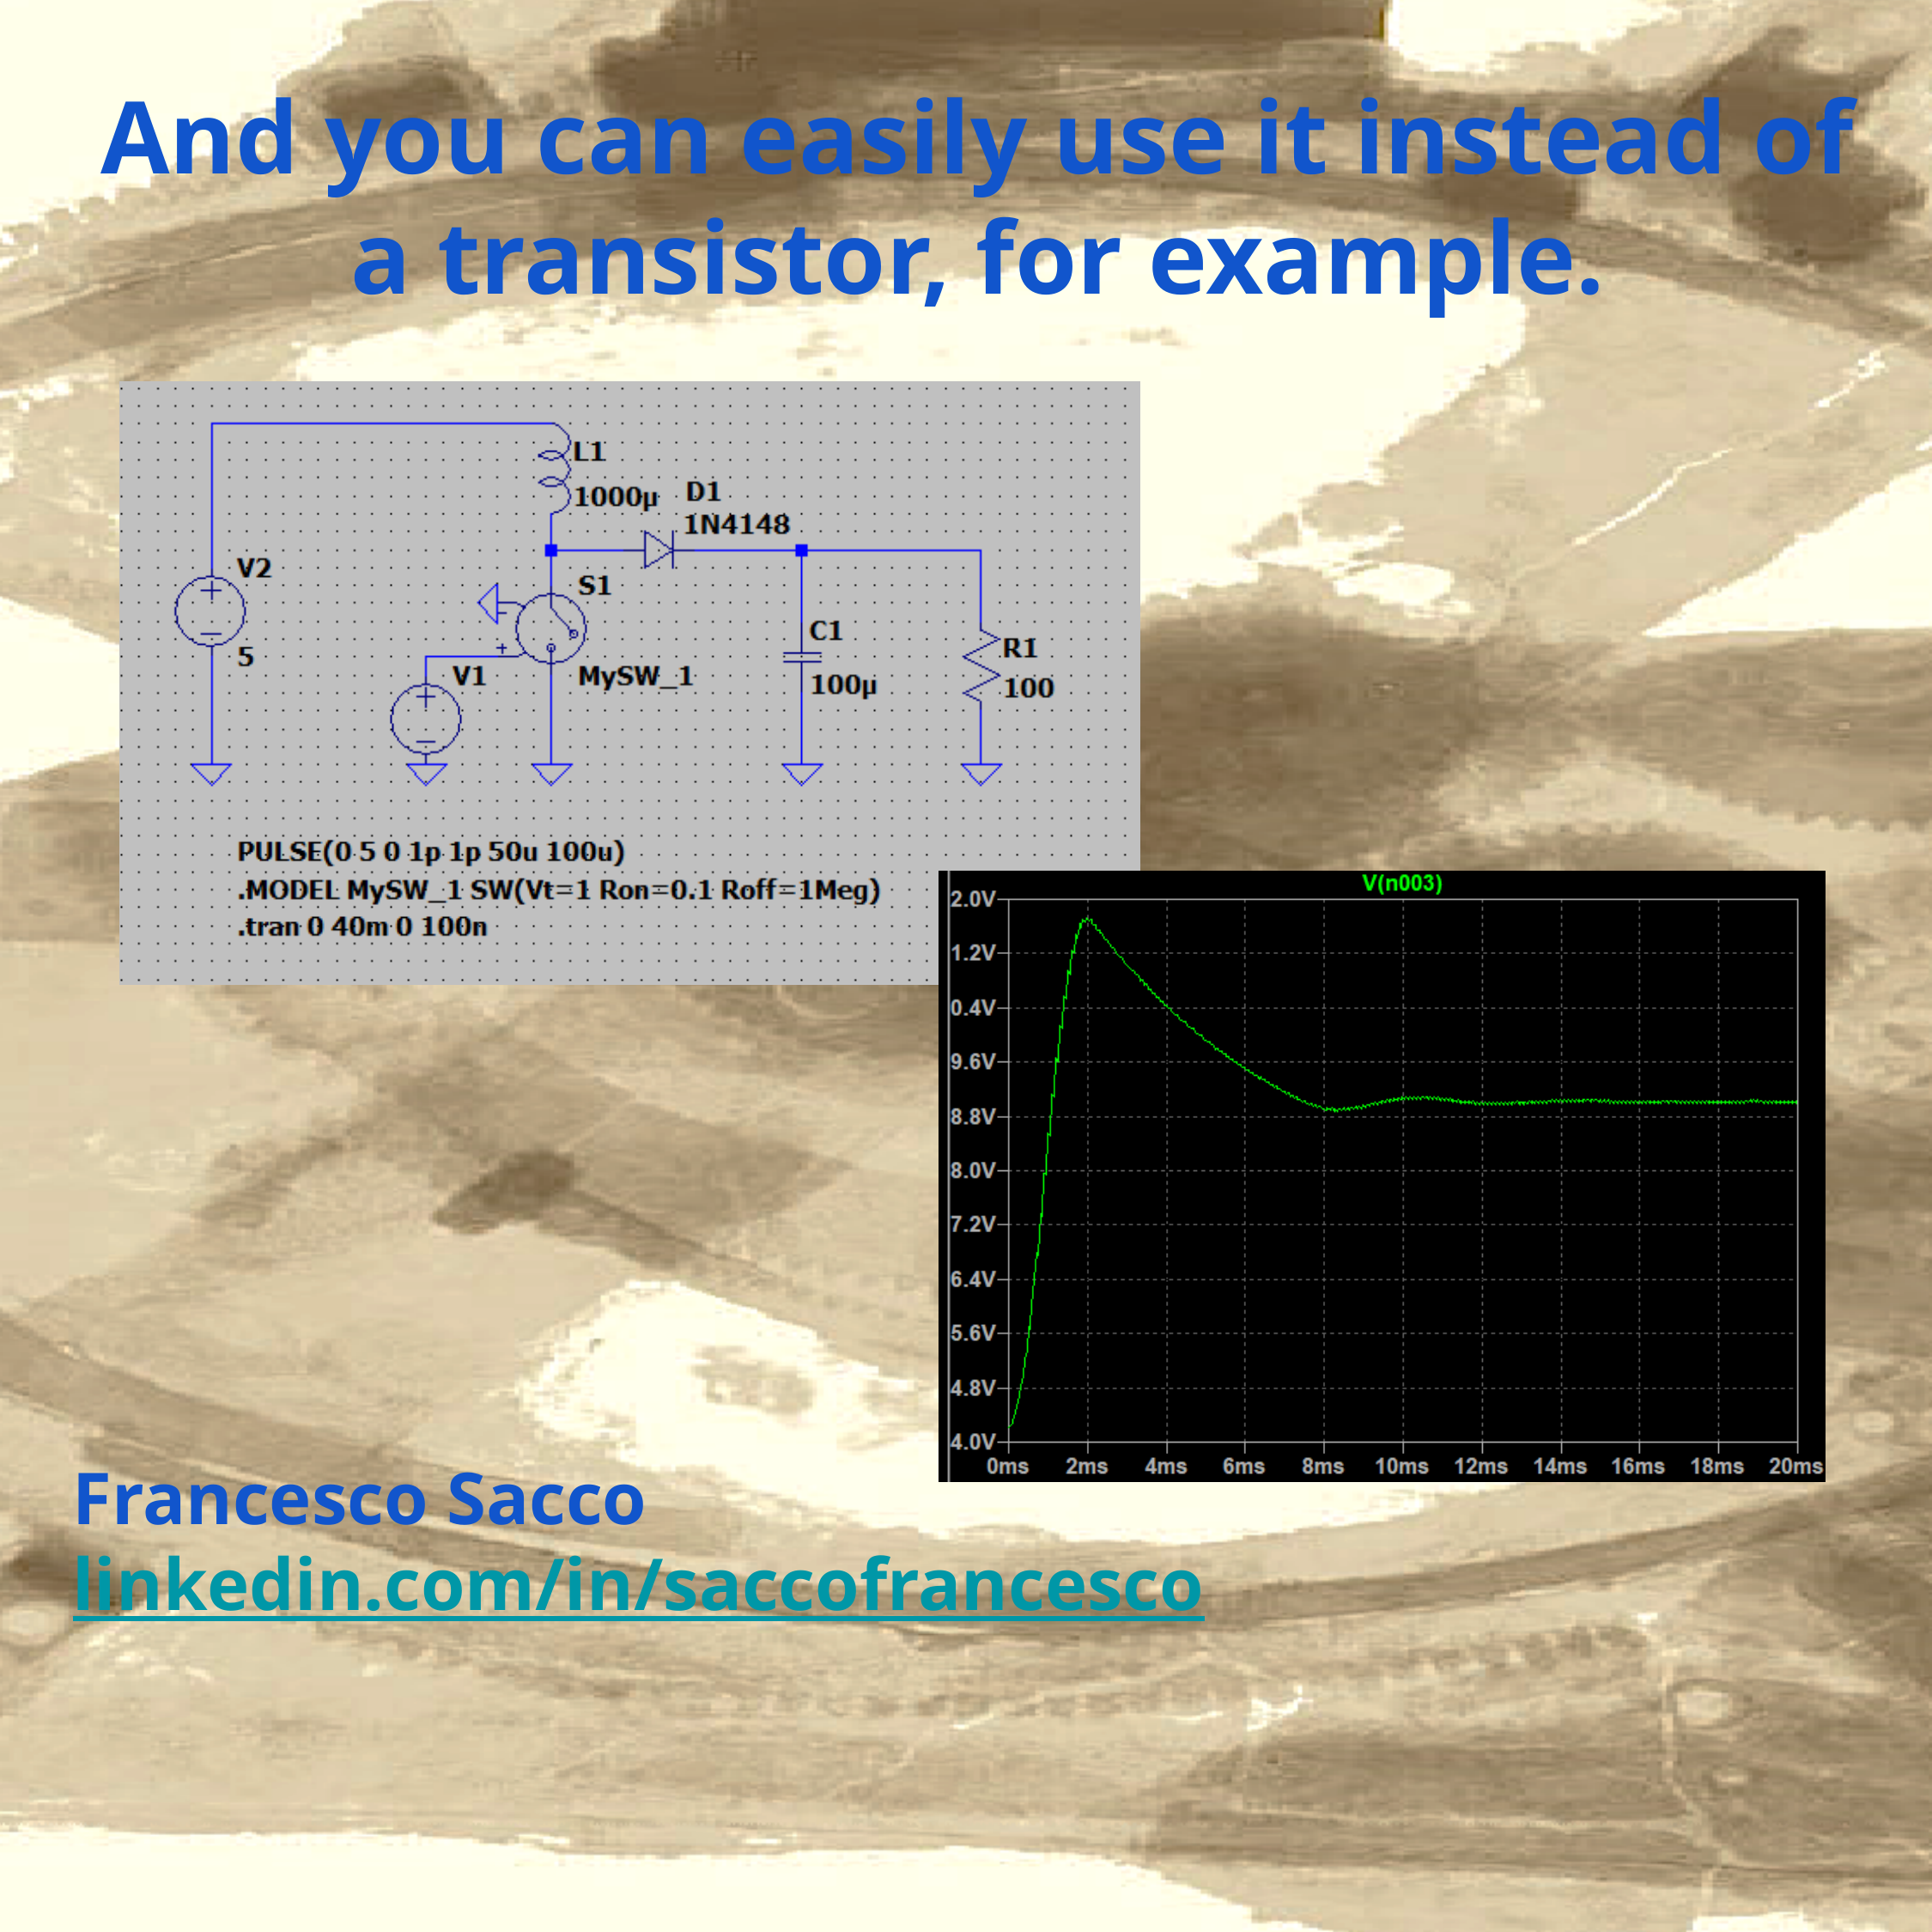

And you can easily use it instead of a transistor, for example.
Francesco Sacco
linkedin.com/in/saccofrancesco